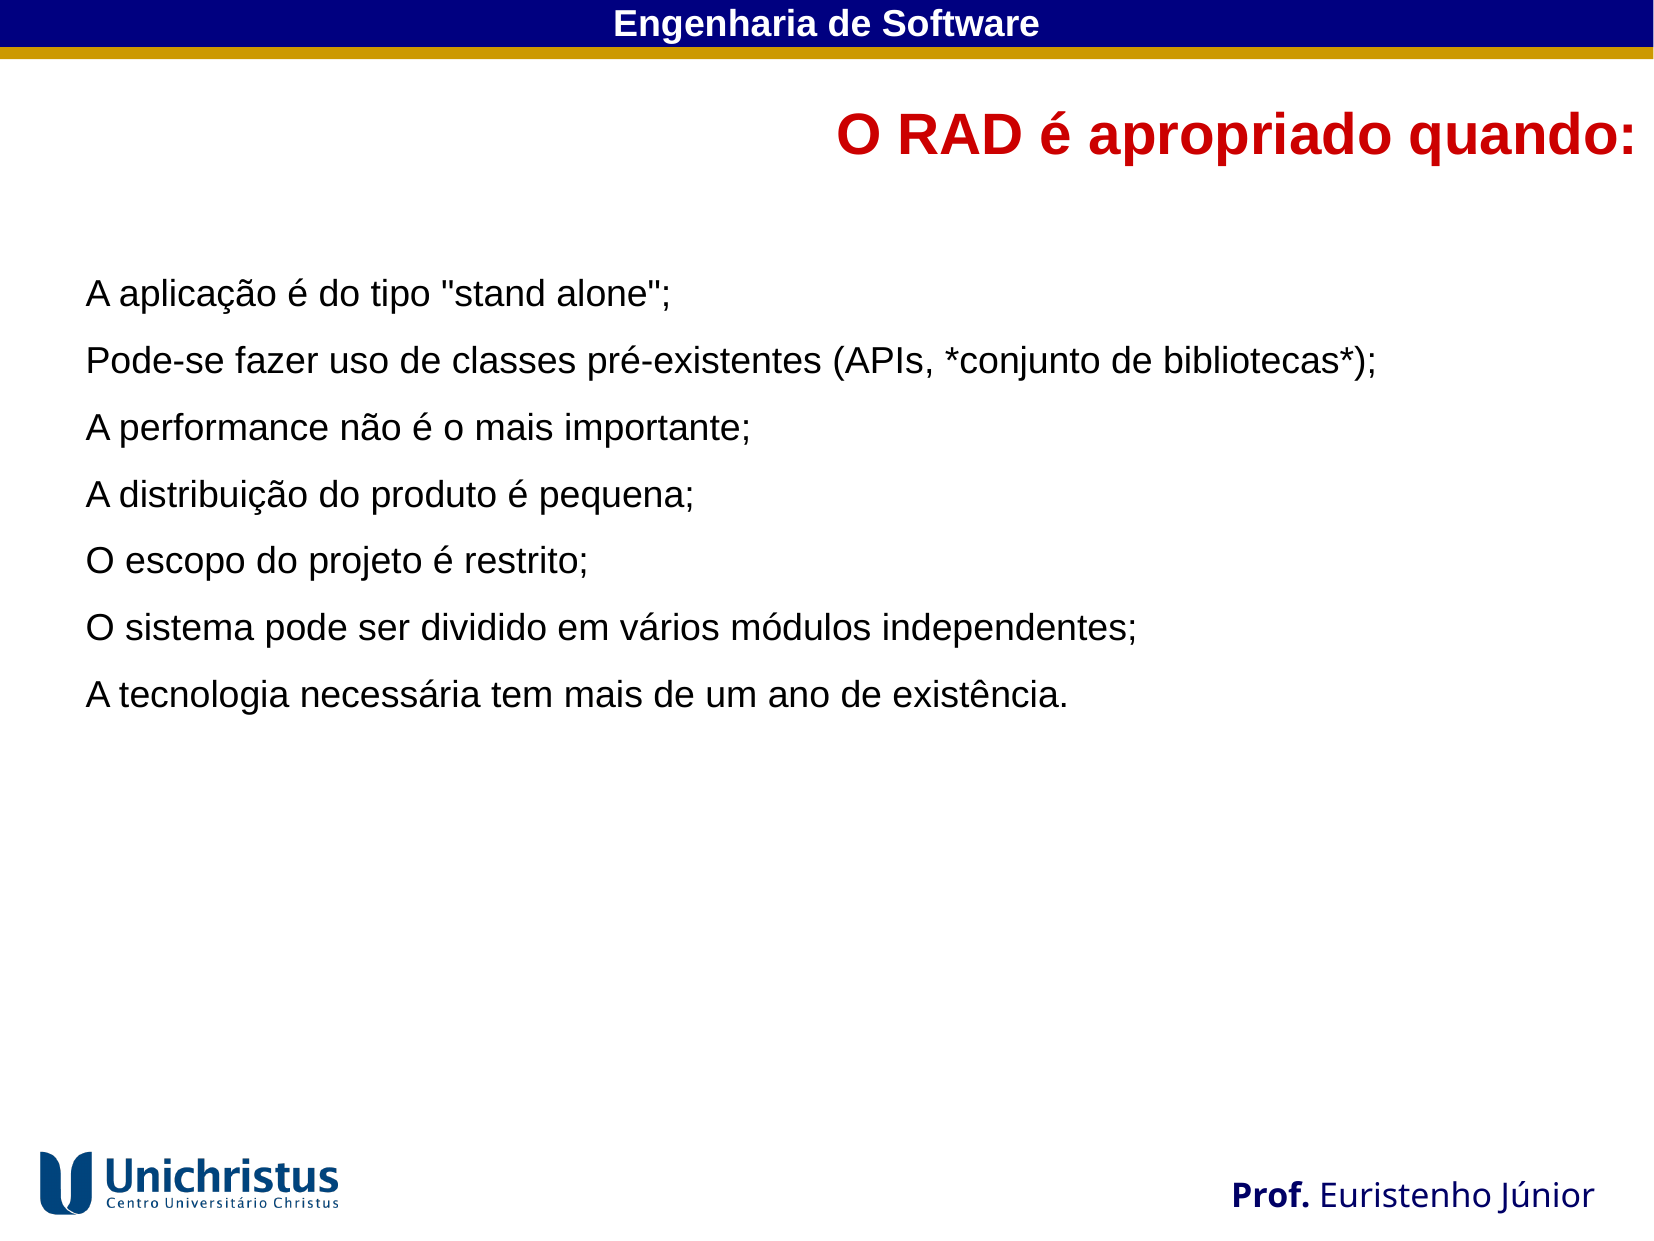

Engenharia de Software
O RAD é apropriado quando:
A aplicação é do tipo "stand alone";
Pode-se fazer uso de classes pré-existentes (APIs, *conjunto de bibliotecas*);
A performance não é o mais importante;
A distribuição do produto é pequena;
O escopo do projeto é restrito;
O sistema pode ser dividido em vários módulos independentes;
A tecnologia necessária tem mais de um ano de existência.
Prof. Euristenho Júnior